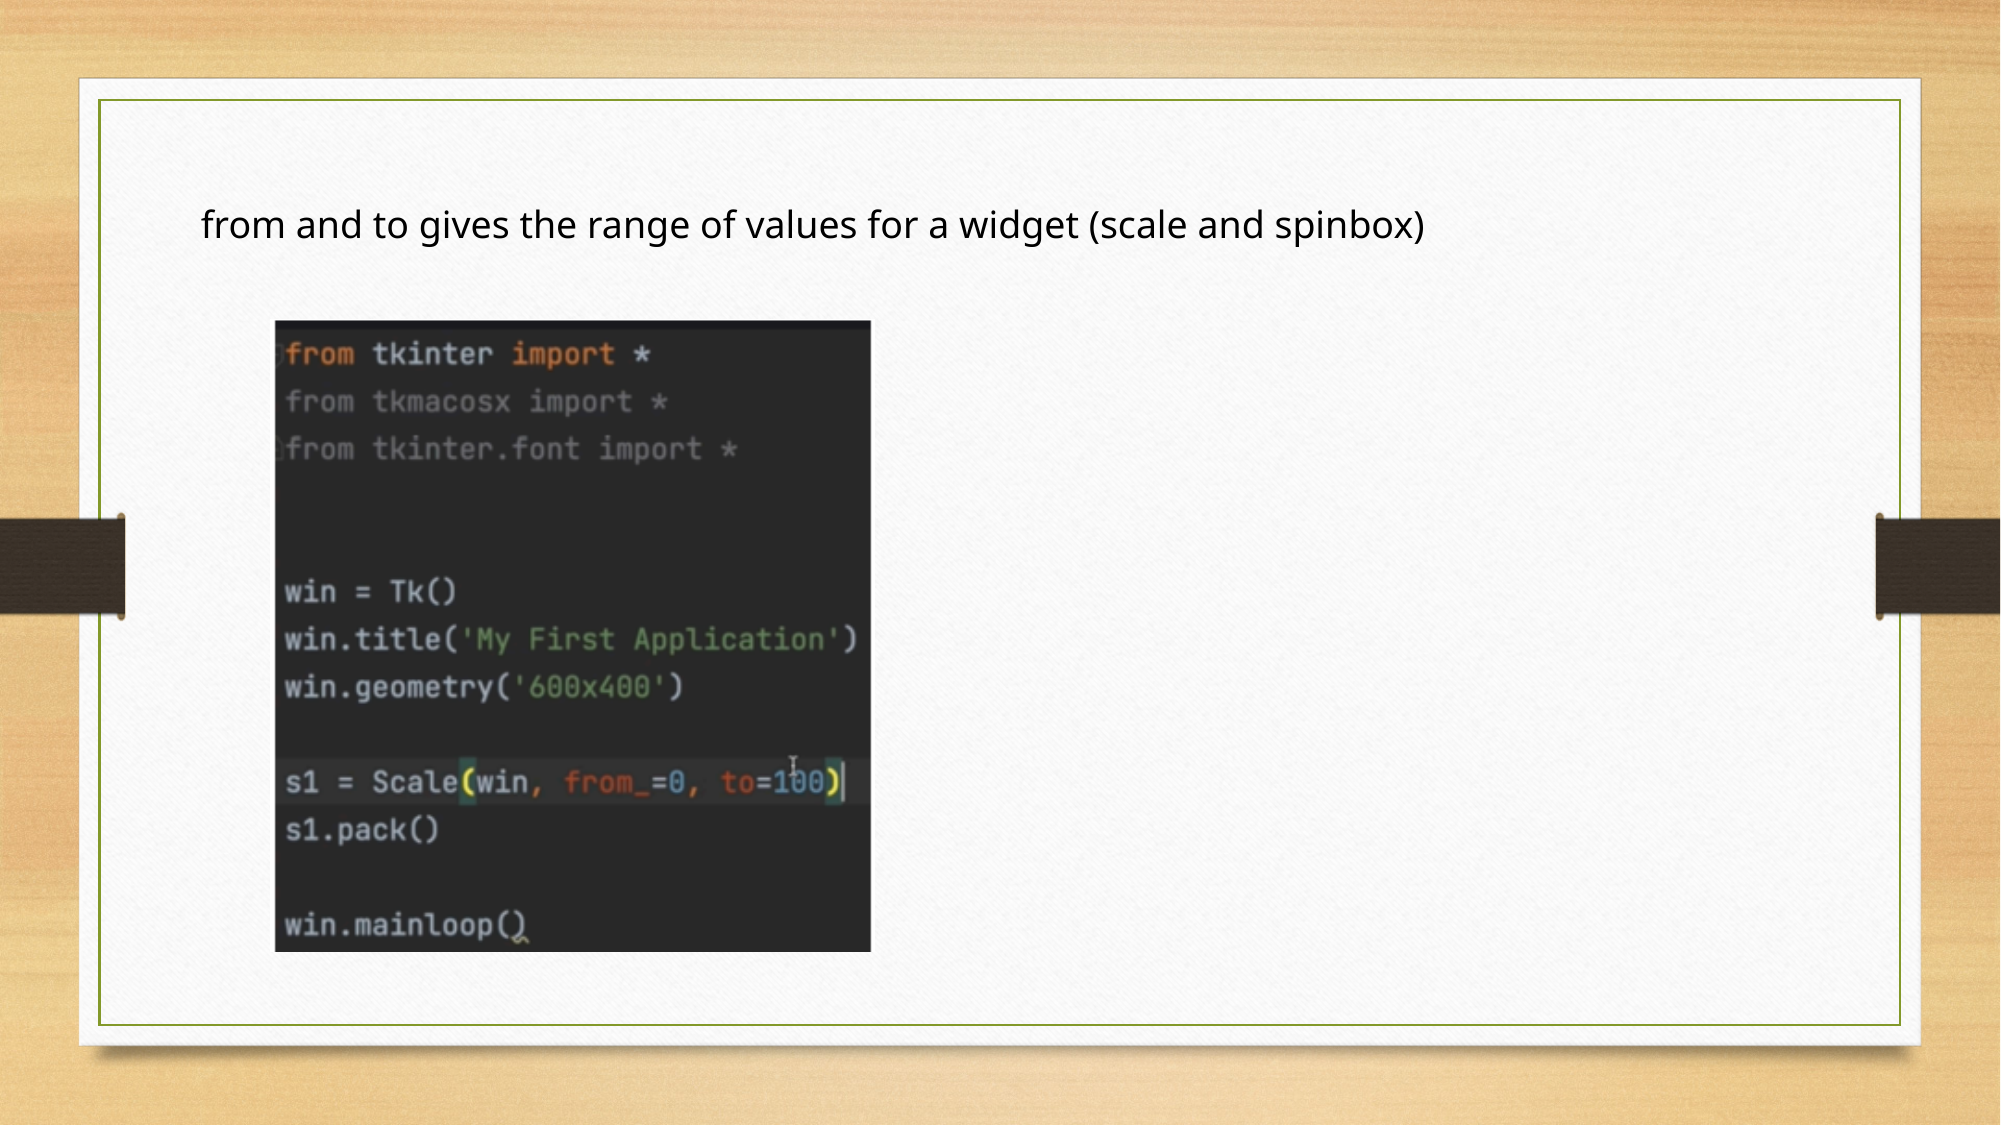

from and to gives the range of values for a widget (scale and spinbox)